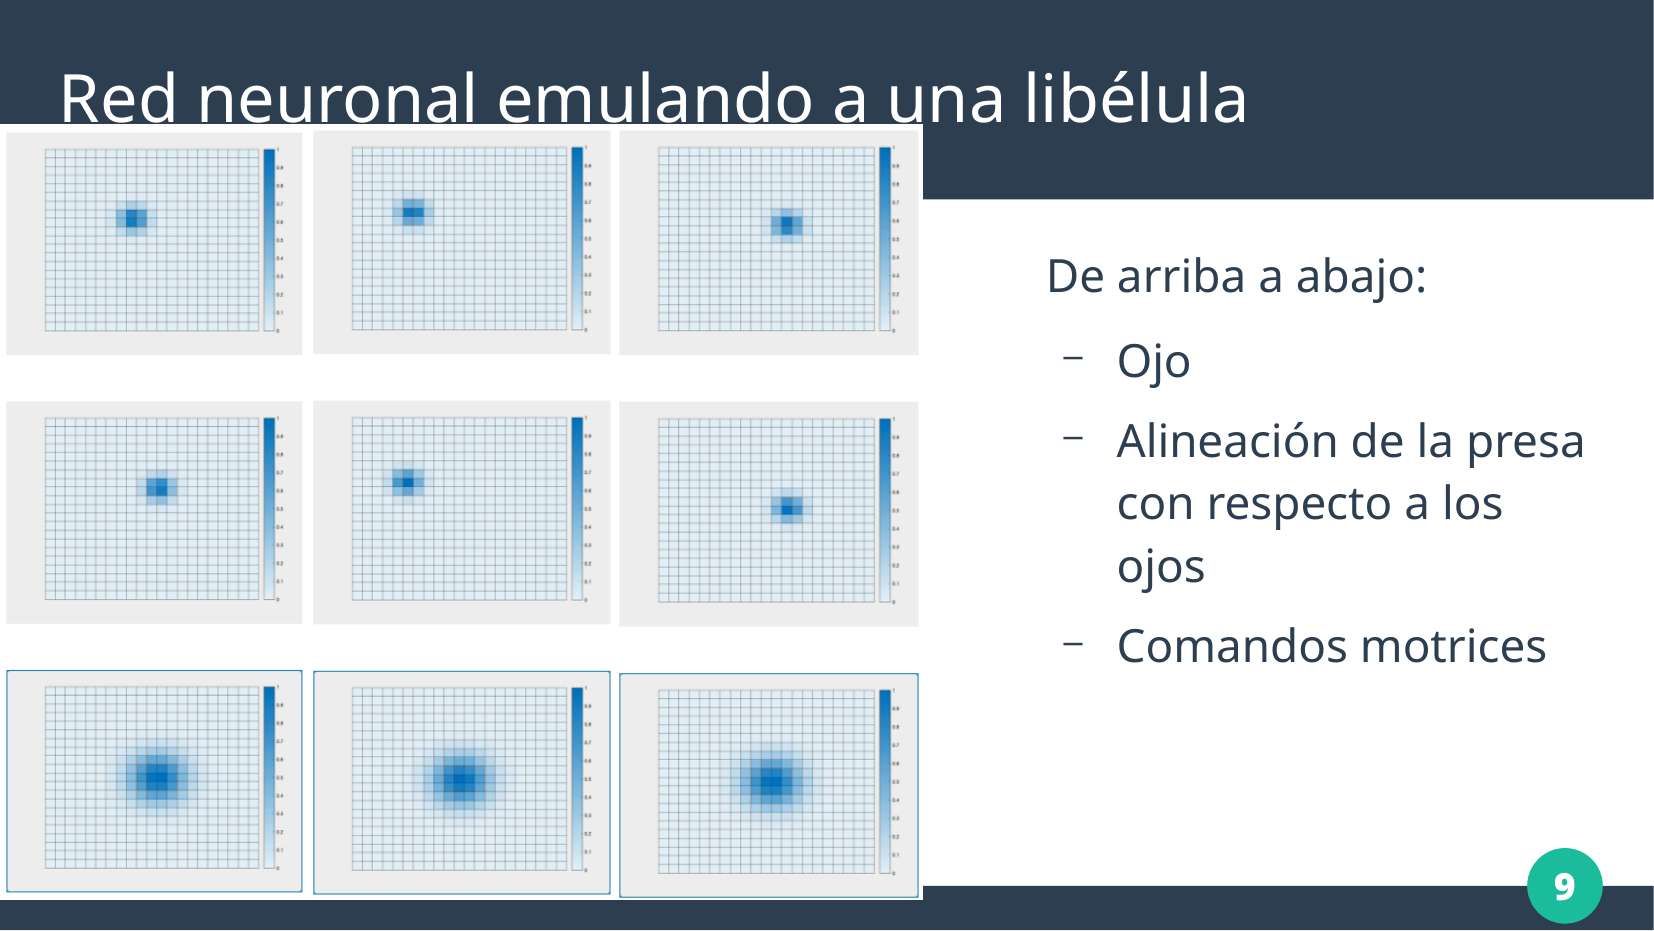

# Red neuronal emulando a una libélula
De arriba a abajo:
Ojo
Alineación de la presa con respecto a los ojos
Comandos motrices